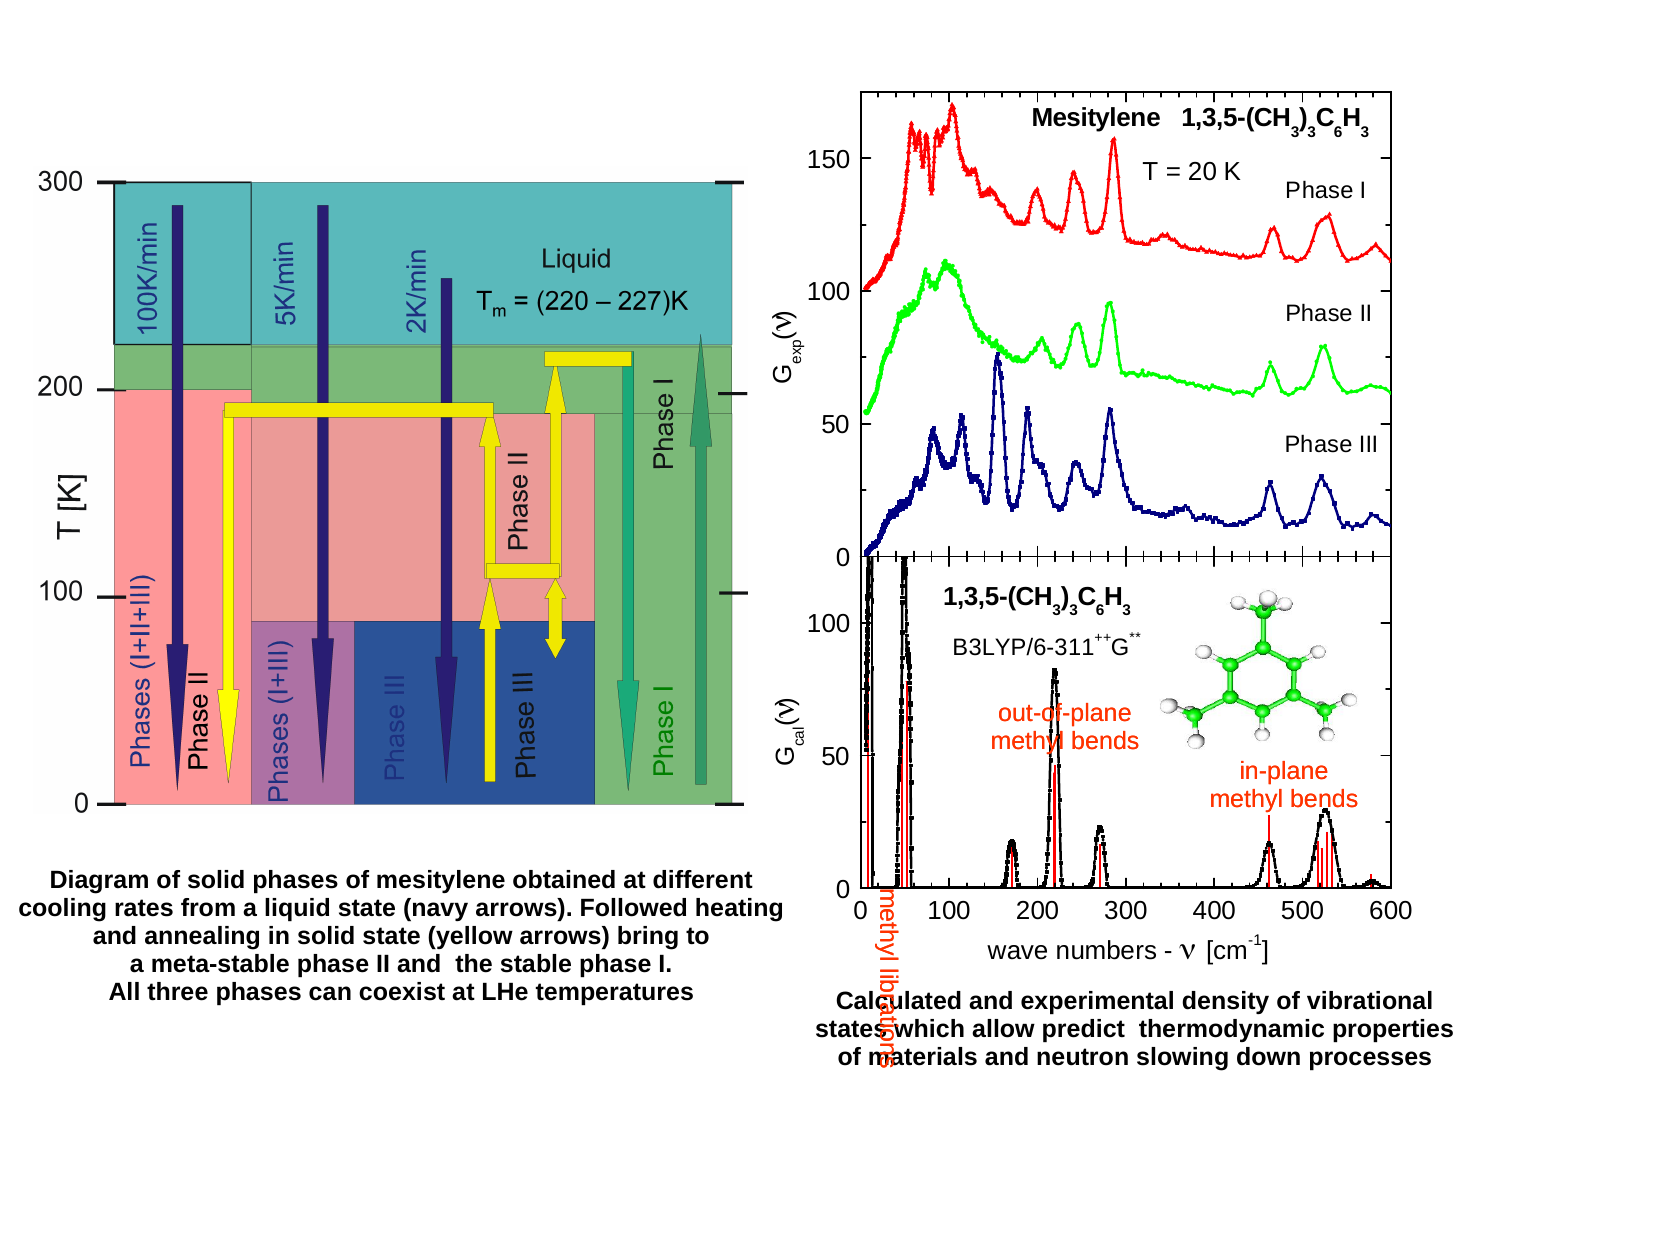

out-of-plane
methyl bends
out-of-plane
methyl bends
in-plane
methyl bends
in-plane
methyl bends
Diagram of solid phases of mesitylene obtained at different
cooling rates from a liquid state (navy arrows). Followed heating
and annealing in solid state (yellow arrows) bring to
a meta-stable phase II and the stable phase I.
All three phases can coexist at LHe temperatures
methyl librations
methyl librations
Calculated and experimental density of vibrational
states which allow predict thermodynamic properties
of materials and neutron slowing down processes